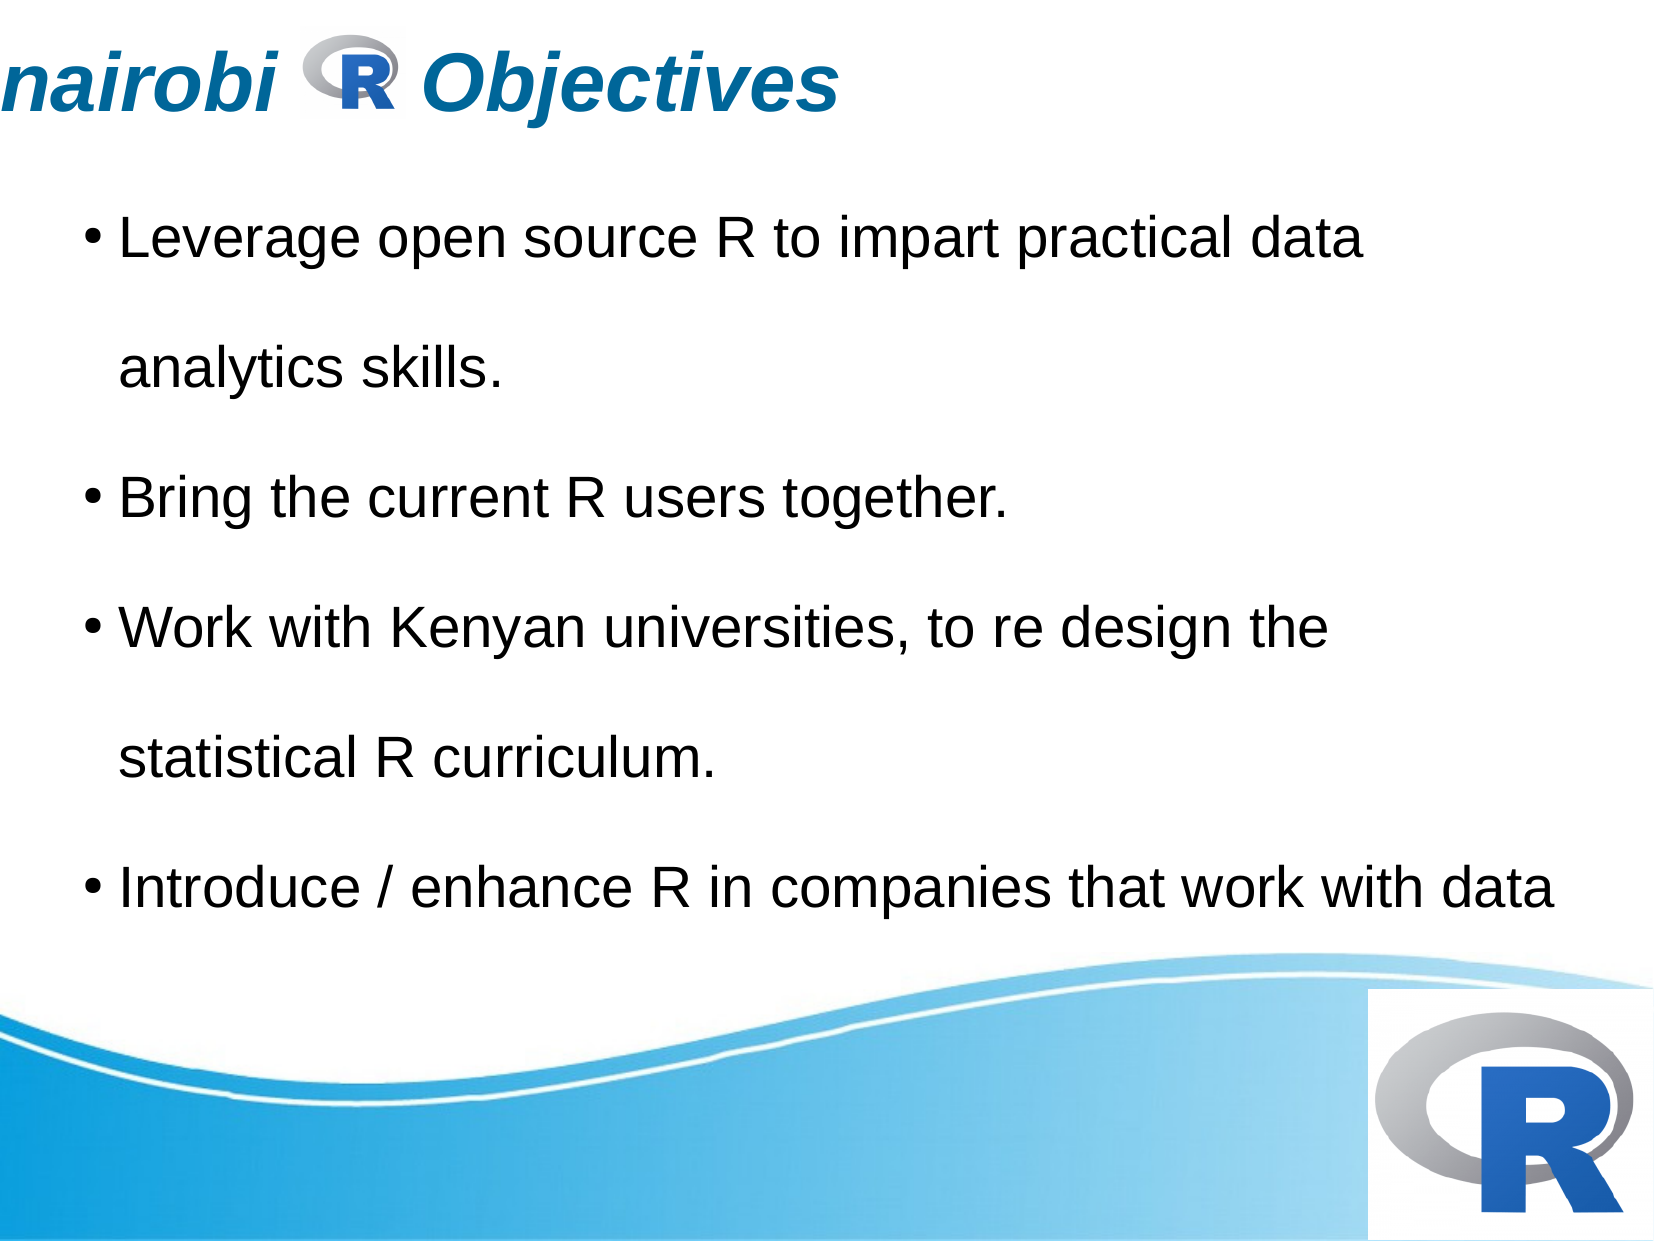

# nairobi : Objectives
Leverage open source R to impart practical data analytics skills.
Bring the current R users together.
Work with Kenyan universities, to re design the statistical R curriculum.
Introduce / enhance R in companies that work with data